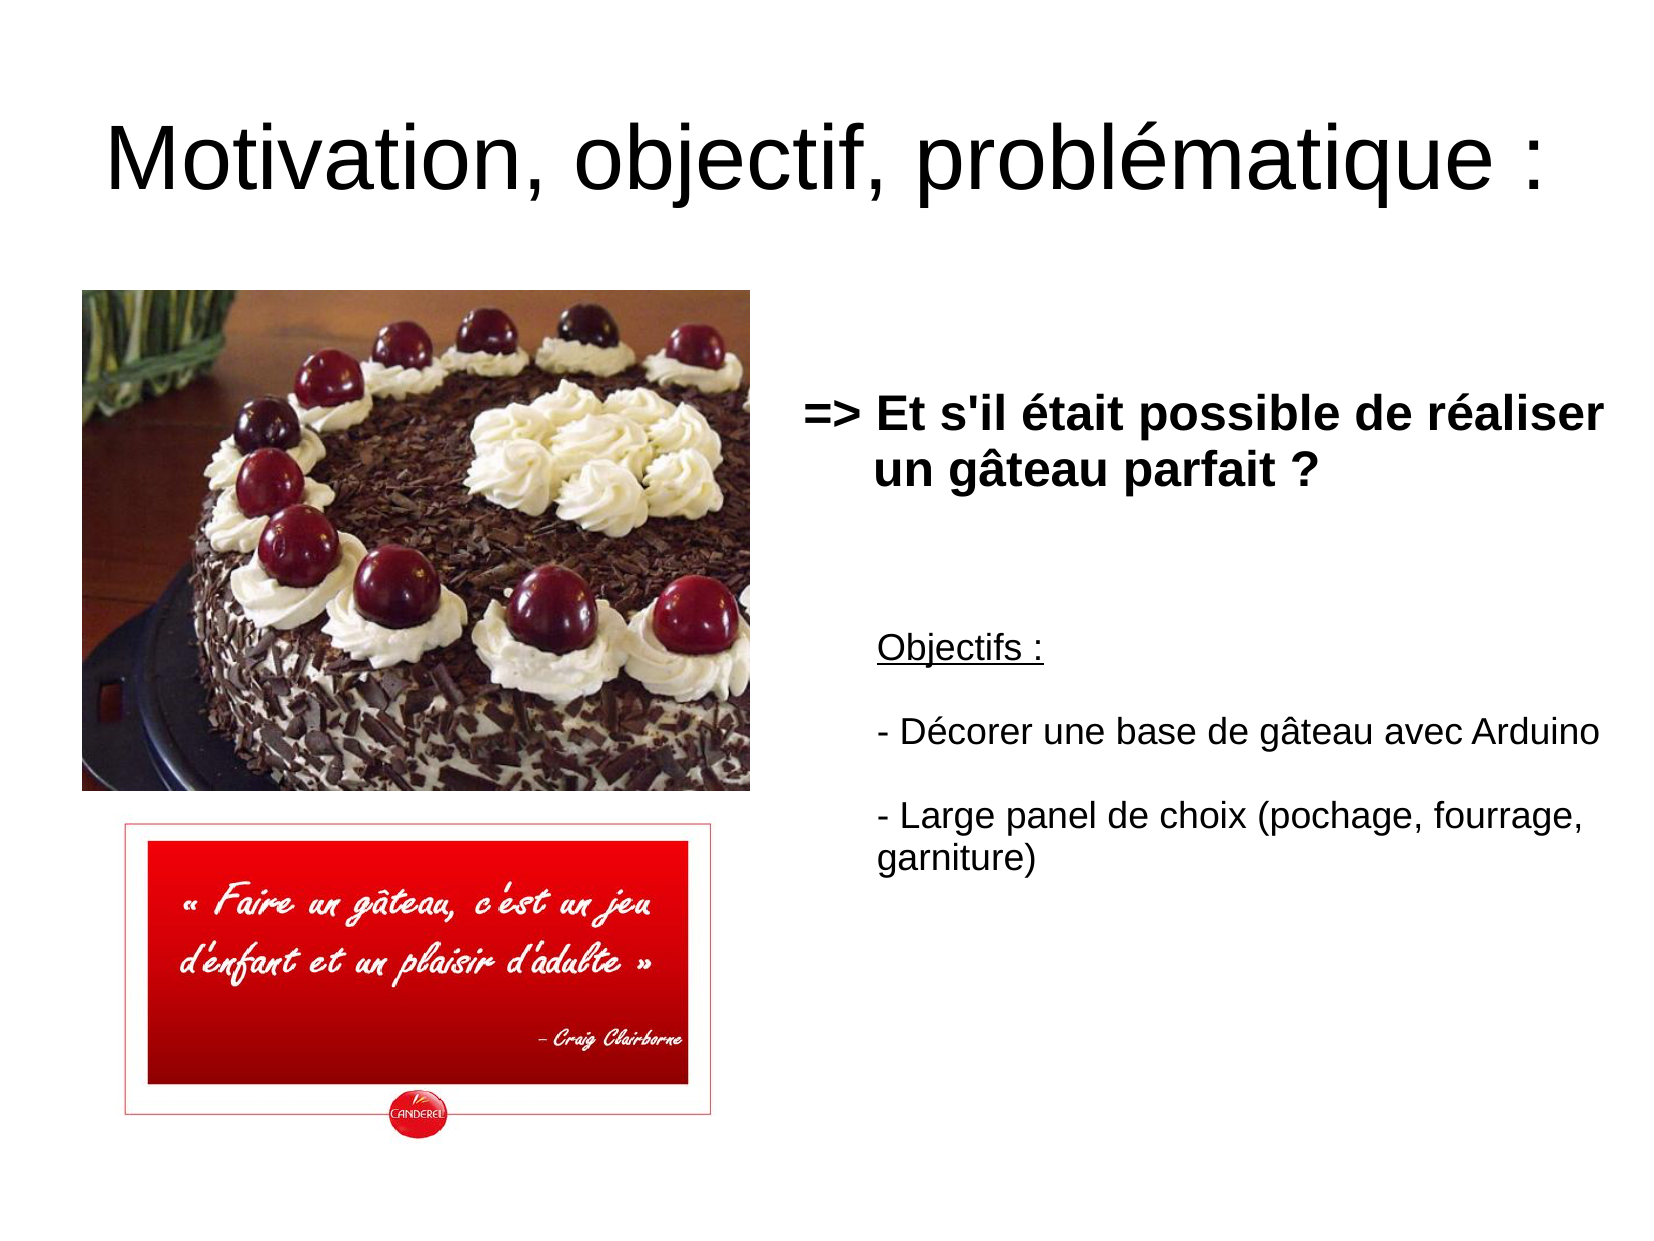

# Motivation, objectif, problématique :
=> Et s'il était possible de réaliser
 un gâteau parfait ?
Objectifs :
- Décorer une base de gâteau avec Arduino
- Large panel de choix (pochage, fourrage,
garniture)